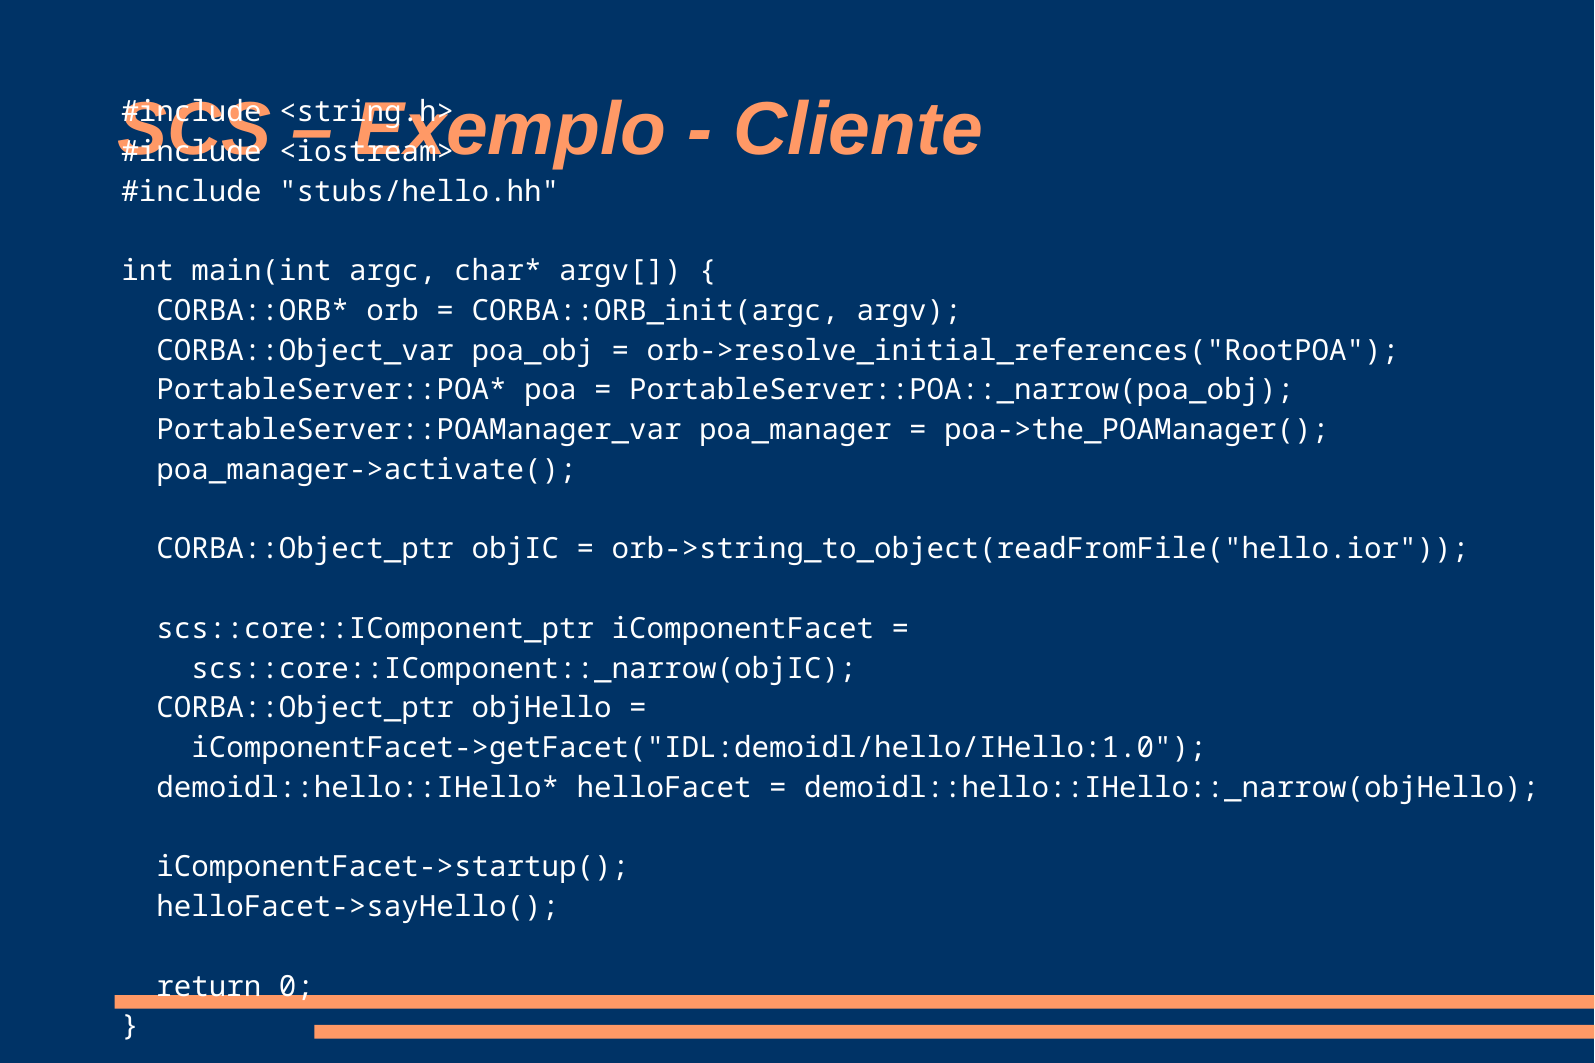

# SCS – Exemplo - Cliente
#include <string.h>
#include <iostream>
#include "stubs/hello.hh"
int main(int argc, char* argv[]) {
 CORBA::ORB* orb = CORBA::ORB_init(argc, argv);
 CORBA::Object_var poa_obj = orb->resolve_initial_references("RootPOA");
 PortableServer::POA* poa = PortableServer::POA::_narrow(poa_obj);
 PortableServer::POAManager_var poa_manager = poa->the_POAManager();
 poa_manager->activate();
 CORBA::Object_ptr objIC = orb->string_to_object(readFromFile("hello.ior"));
 scs::core::IComponent_ptr iComponentFacet =
 scs::core::IComponent::_narrow(objIC);
 CORBA::Object_ptr objHello =
 iComponentFacet->getFacet("IDL:demoidl/hello/IHello:1.0");
 demoidl::hello::IHello* helloFacet = demoidl::hello::IHello::_narrow(objHello);
 iComponentFacet->startup();
 helloFacet->sayHello();
 return 0;
}